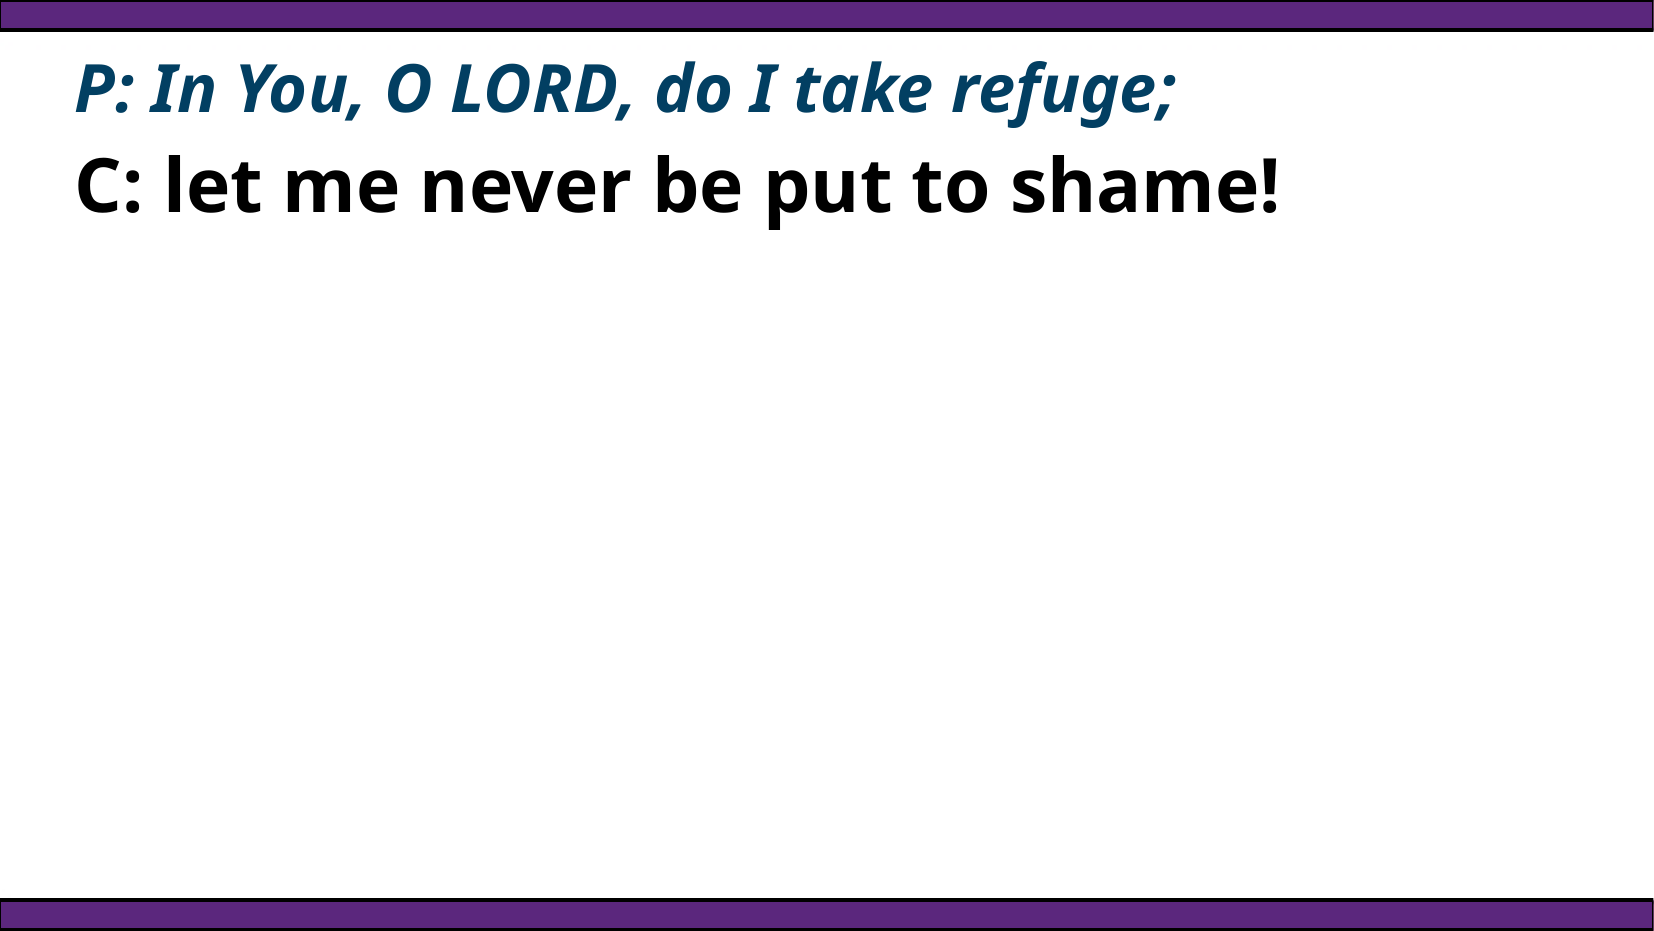

P: In You, O Lord, do I take refuge;
C: let me never be put to shame!